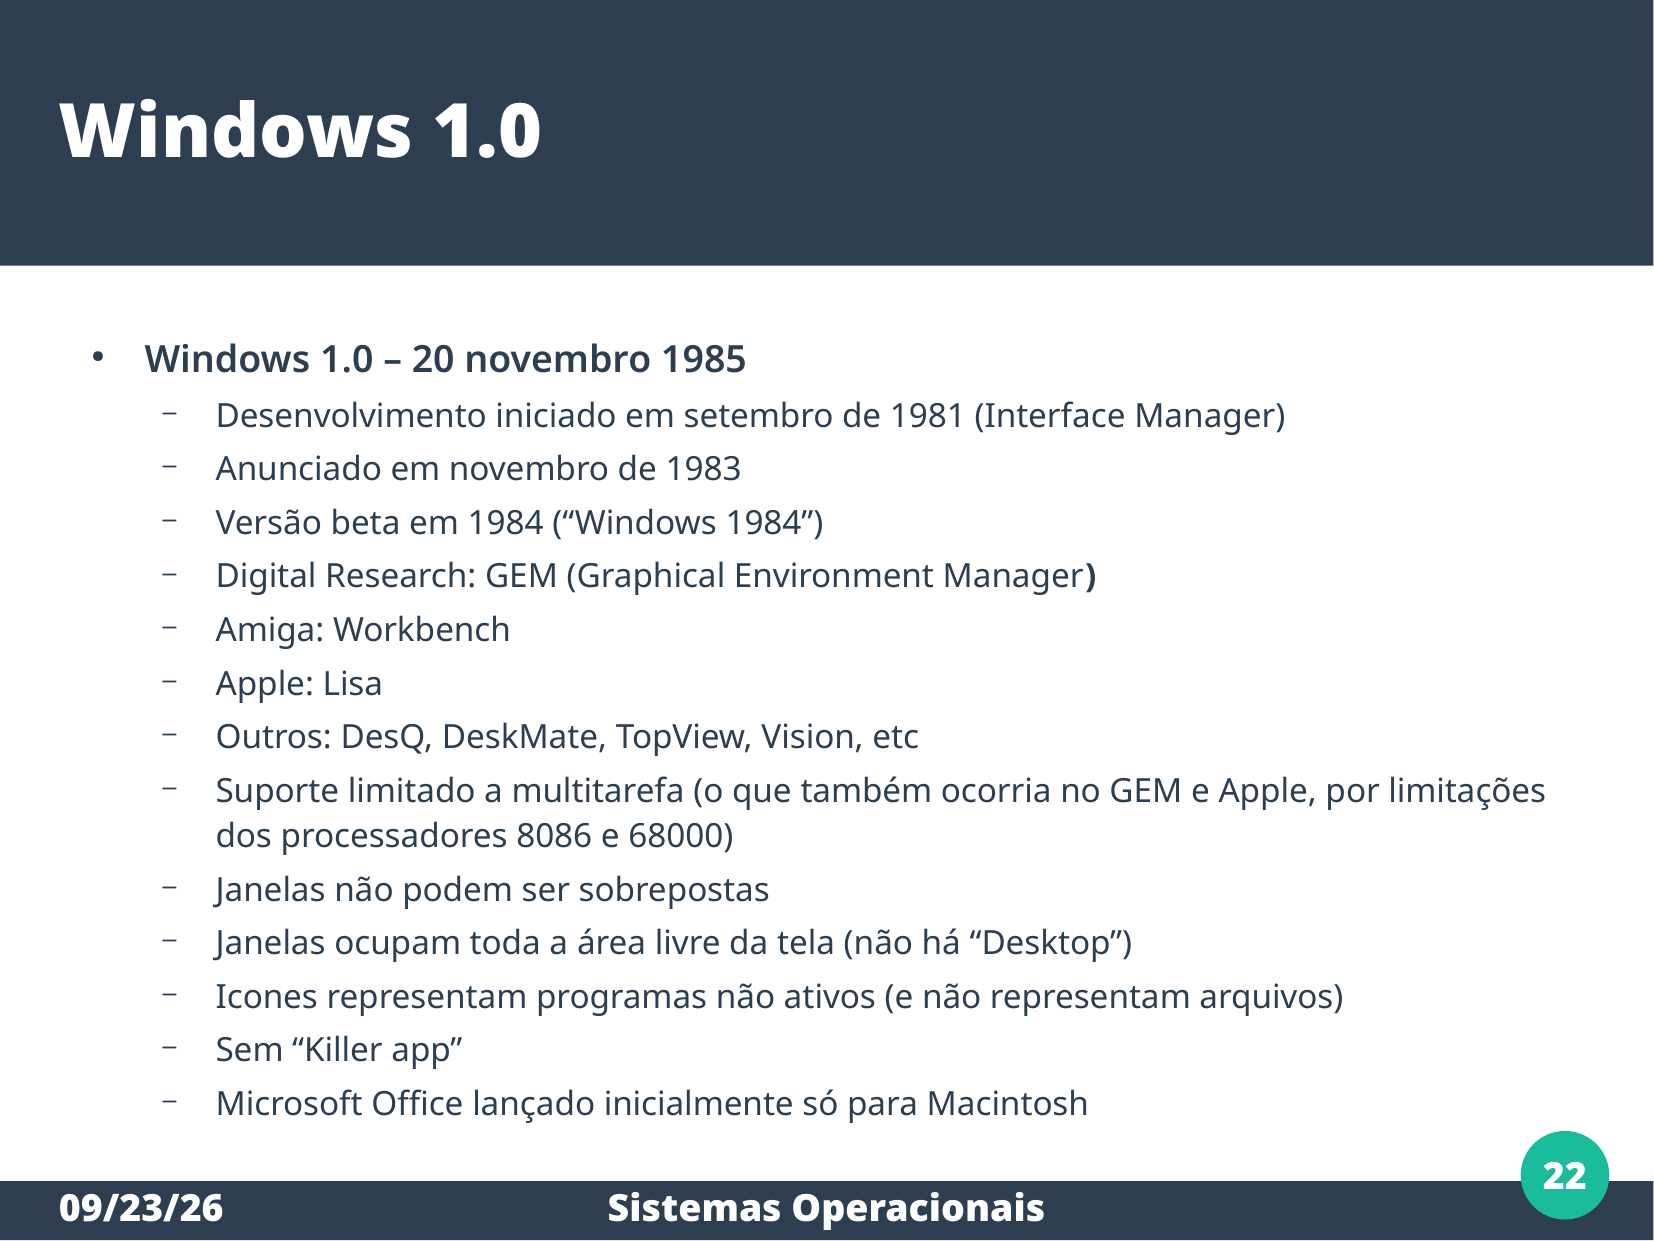

Windows 1.0
# Windows 1.0 – 20 novembro 1985
Desenvolvimento iniciado em setembro de 1981 (Interface Manager)
Anunciado em novembro de 1983
Versão beta em 1984 (“Windows 1984”)
Digital Research: GEM (Graphical Environment Manager)
Amiga: Workbench
Apple: Lisa
Outros: DesQ, DeskMate, TopView, Vision, etc
Suporte limitado a multitarefa (o que também ocorria no GEM e Apple, por limitações dos processadores 8086 e 68000)
Janelas não podem ser sobrepostas
Janelas ocupam toda a área livre da tela (não há “Desktop”)
Icones representam programas não ativos (e não representam arquivos)
Sem “Killer app”
Microsoft Office lançado inicialmente só para Macintosh
22
Sistemas Operacionais